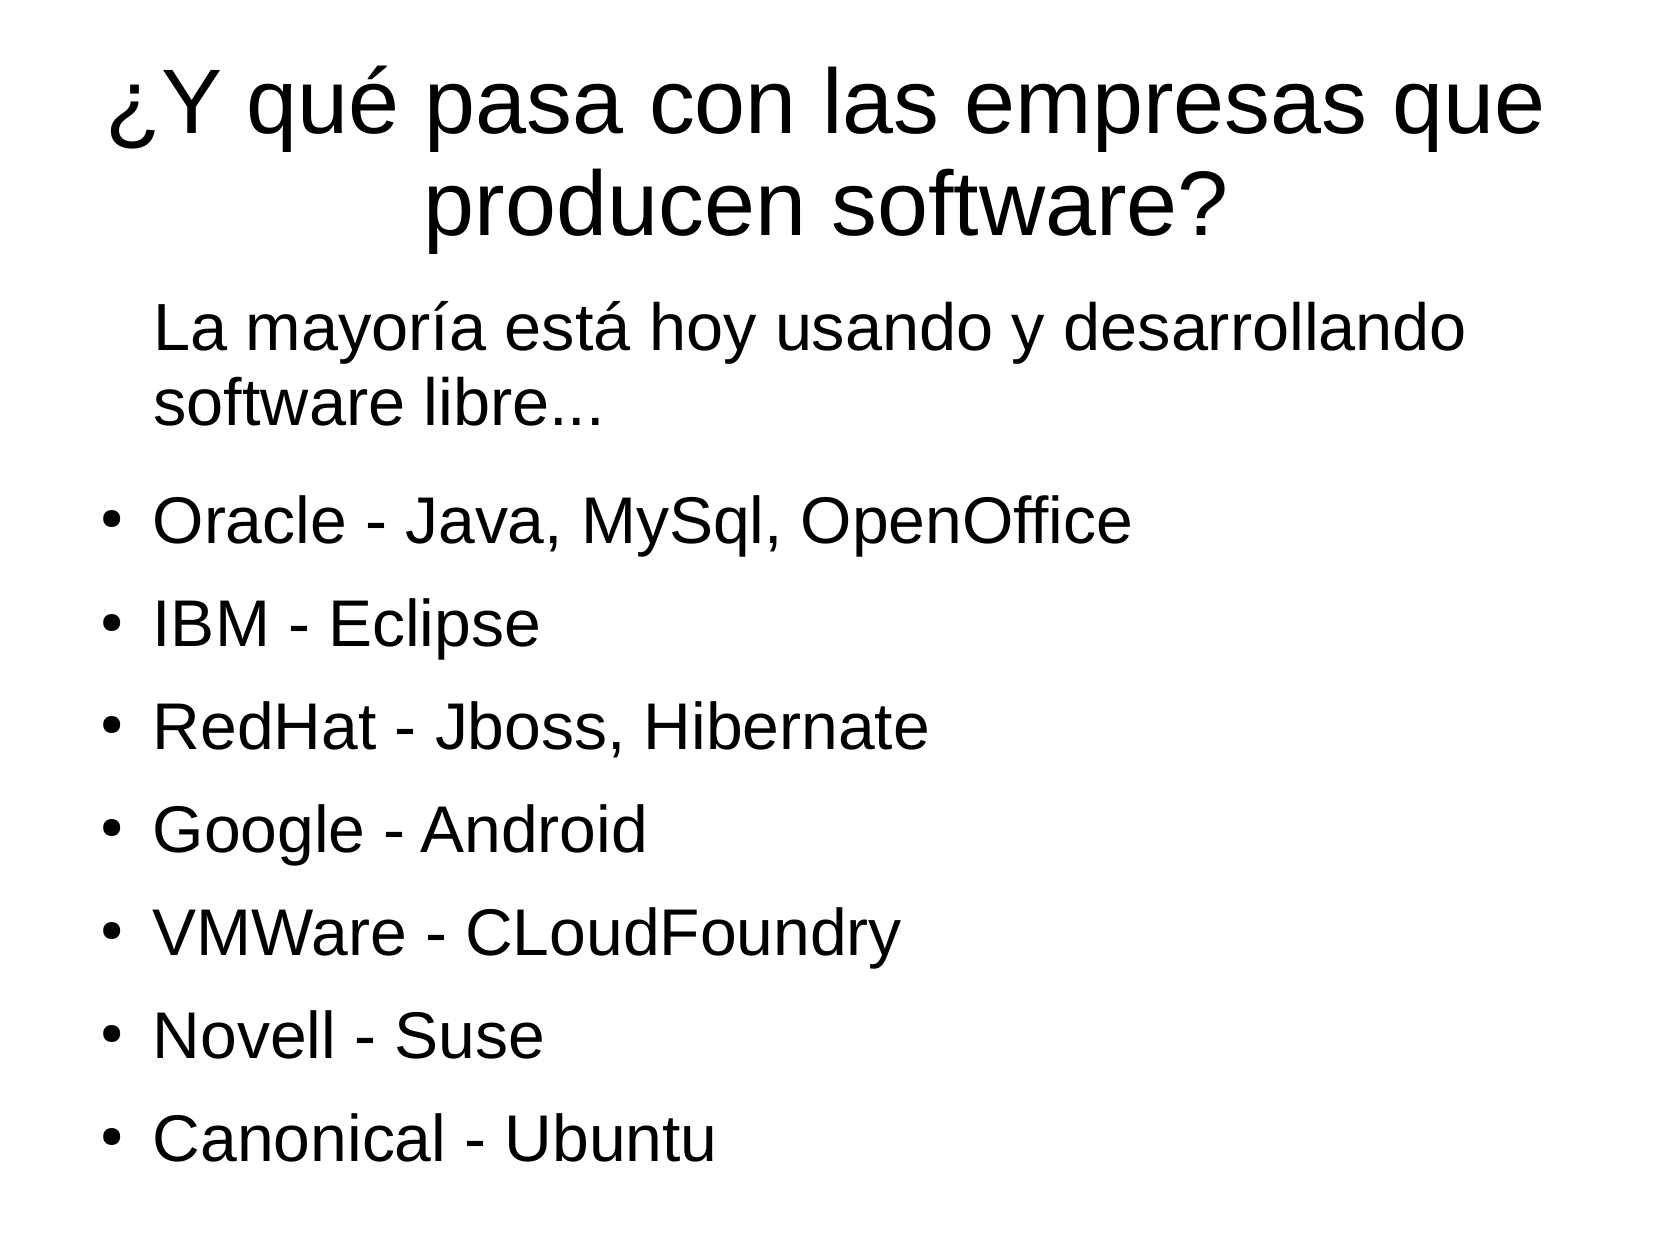

# ¿Y qué pasa con las empresas que producen software?
La mayoría está hoy usando y desarrollando software libre...
Oracle - Java, MySql, OpenOffice
IBM - Eclipse
RedHat - Jboss, Hibernate
Google - Android
VMWare - CLoudFoundry
Novell - Suse
Canonical - Ubuntu